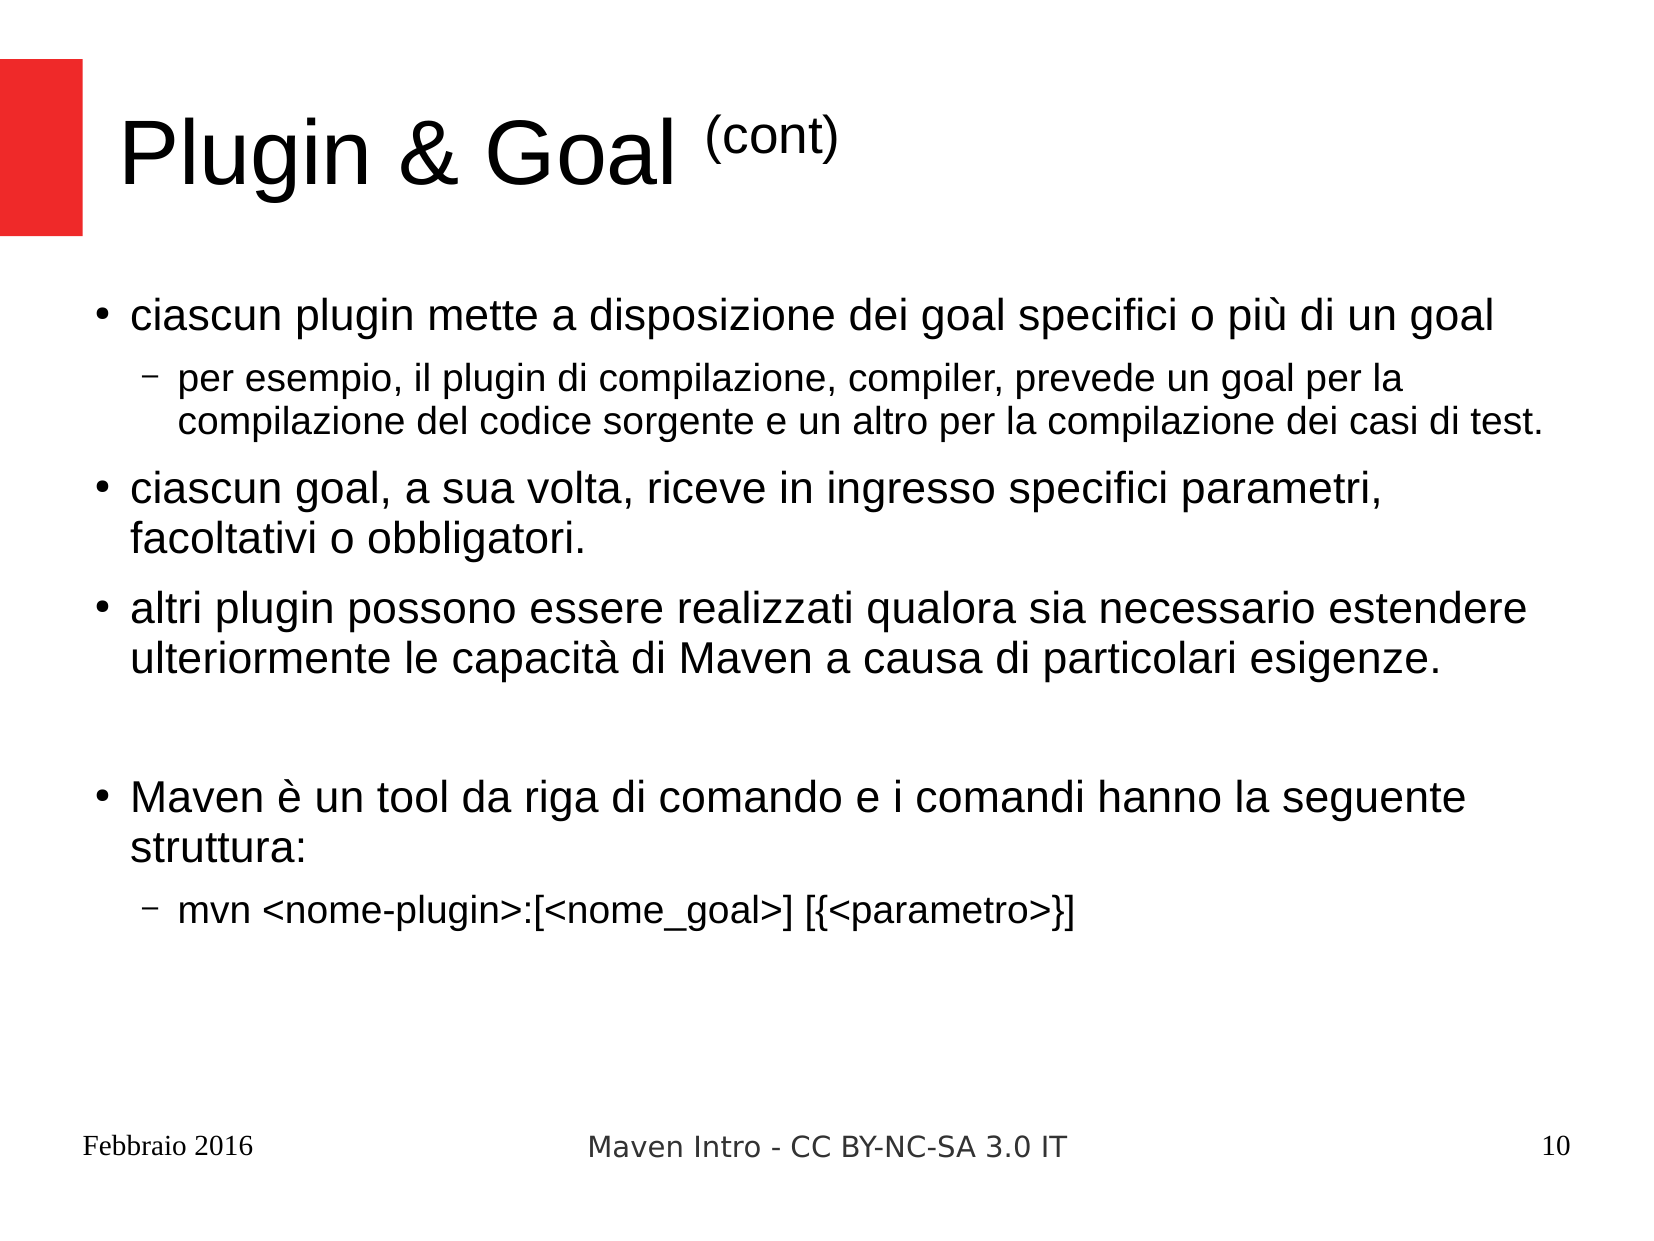

# Plugin & Goal (cont)
ciascun plugin mette a disposizione dei goal specifici o più di un goal
per esempio, il plugin di compilazione, compiler, prevede un goal per la compilazione del codice sorgente e un altro per la compilazione dei casi di test.
ciascun goal, a sua volta, riceve in ingresso specifici parametri, facoltativi o obbligatori.
altri plugin possono essere realizzati qualora sia necessario estendere ulteriormente le capacità di Maven a causa di particolari esigenze.
Maven è un tool da riga di comando e i comandi hanno la seguente struttura:
mvn <nome-plugin>:[<nome_goal>] [{<parametro>}]
Your Date Here
Your Footer Here
10